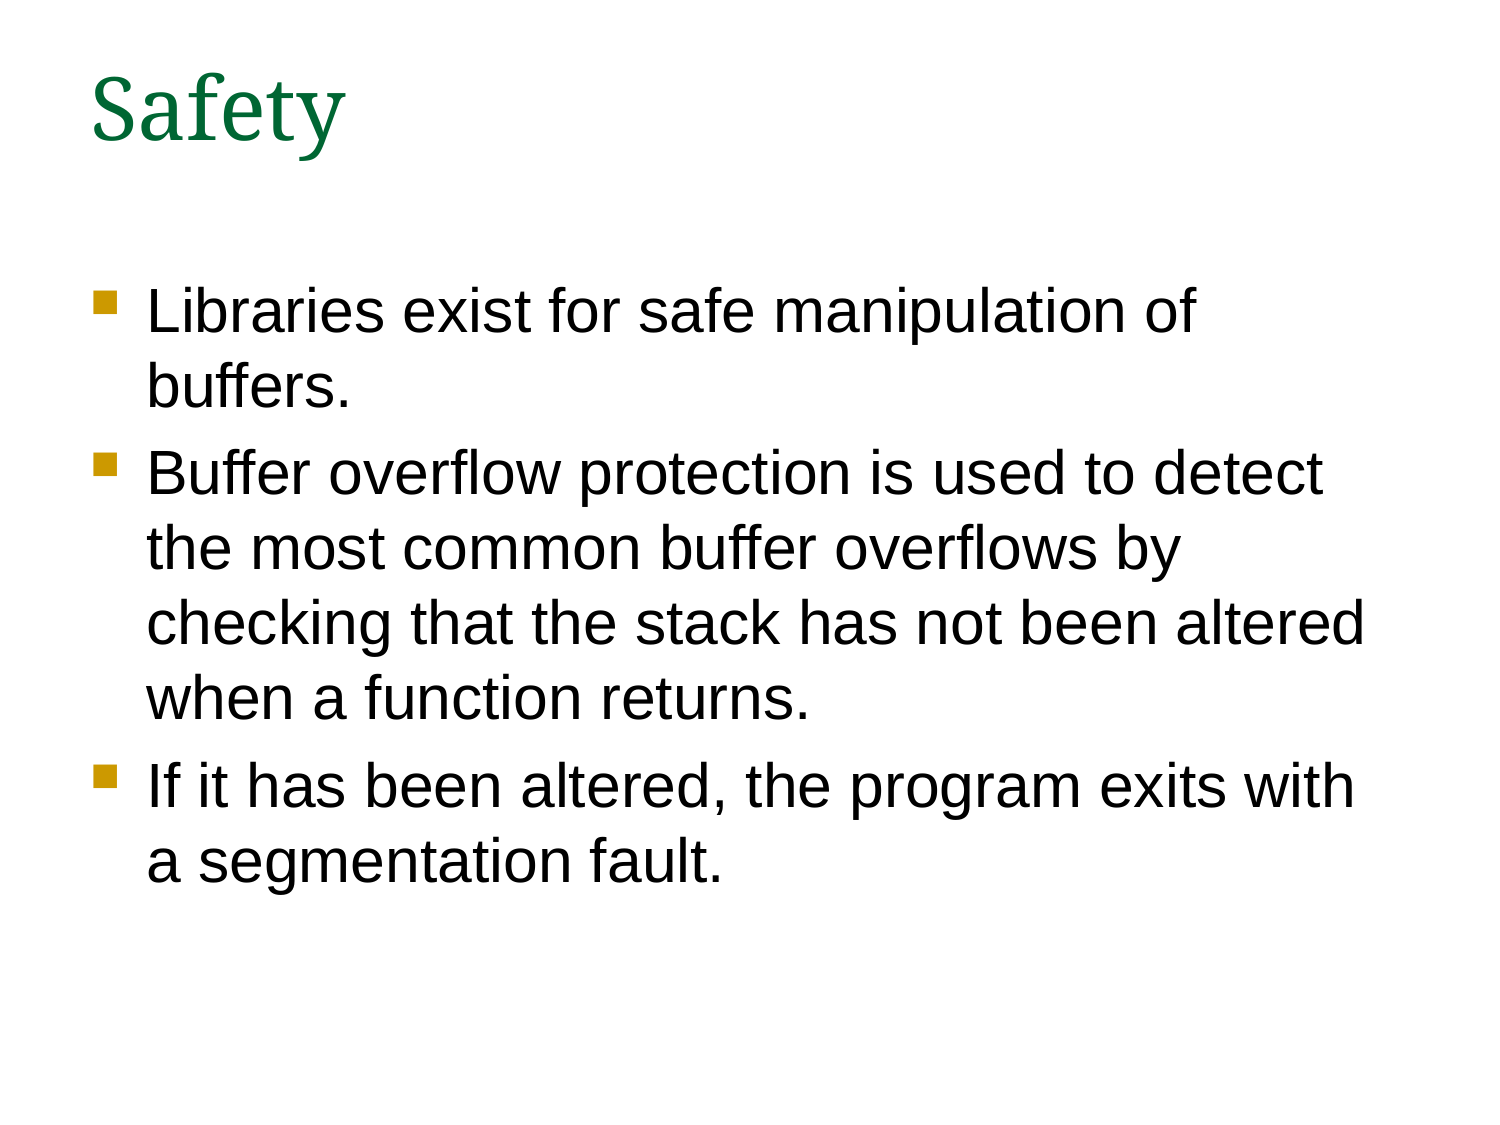

# Safety
Libraries exist for safe manipulation of buffers.
Buffer overflow protection is used to detect the most common buffer overflows by checking that the stack has not been altered when a function returns.
If it has been altered, the program exits with a segmentation fault.